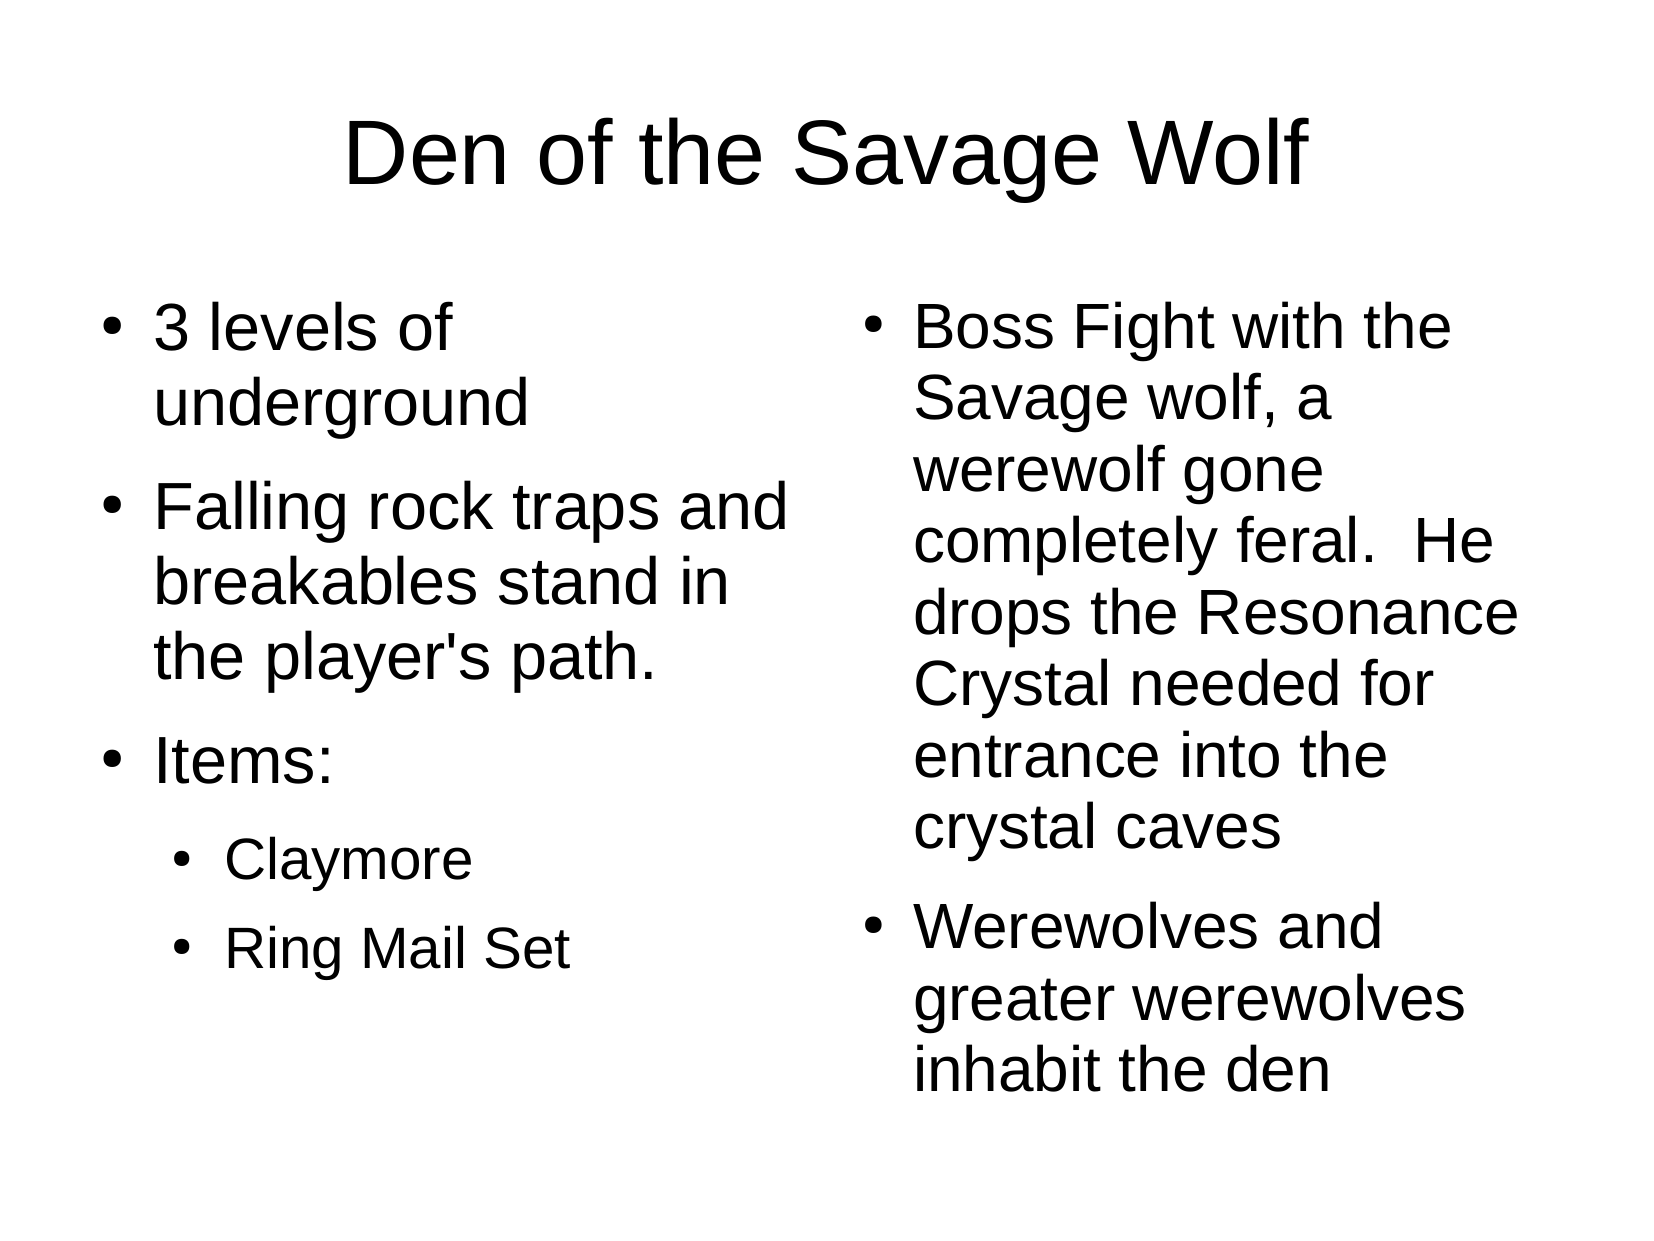

# Den of the Savage Wolf
3 levels of underground
Falling rock traps and breakables stand in the player's path.
Items:
Claymore
Ring Mail Set
Boss Fight with the Savage wolf, a werewolf gone completely feral. He drops the Resonance Crystal needed for entrance into the crystal caves
Werewolves and greater werewolves inhabit the den